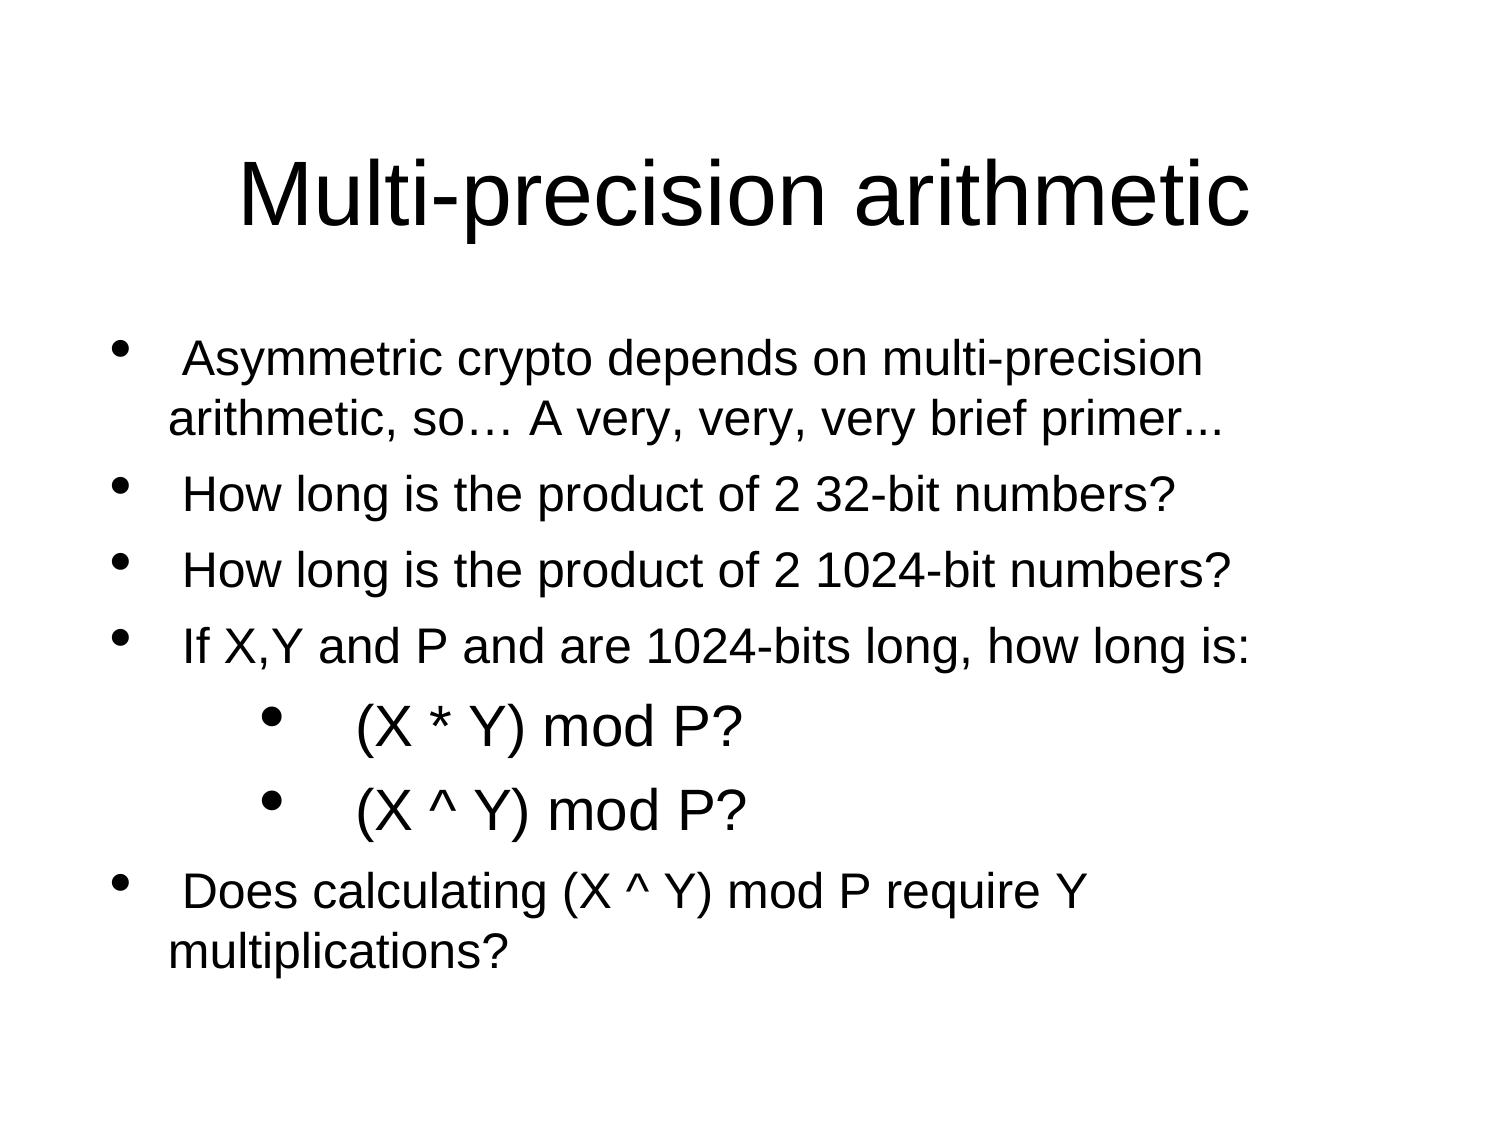

# Multi-precision arithmetic
 Asymmetric crypto depends on multi-precision arithmetic, so… A very, very, very brief primer...
 How long is the product of 2 32-bit numbers?
 How long is the product of 2 1024-bit numbers?
 If X,Y and P and are 1024-bits long, how long is:
(X * Y) mod P?
(X ^ Y) mod P?
 Does calculating (X ^ Y) mod P require Y multiplications?